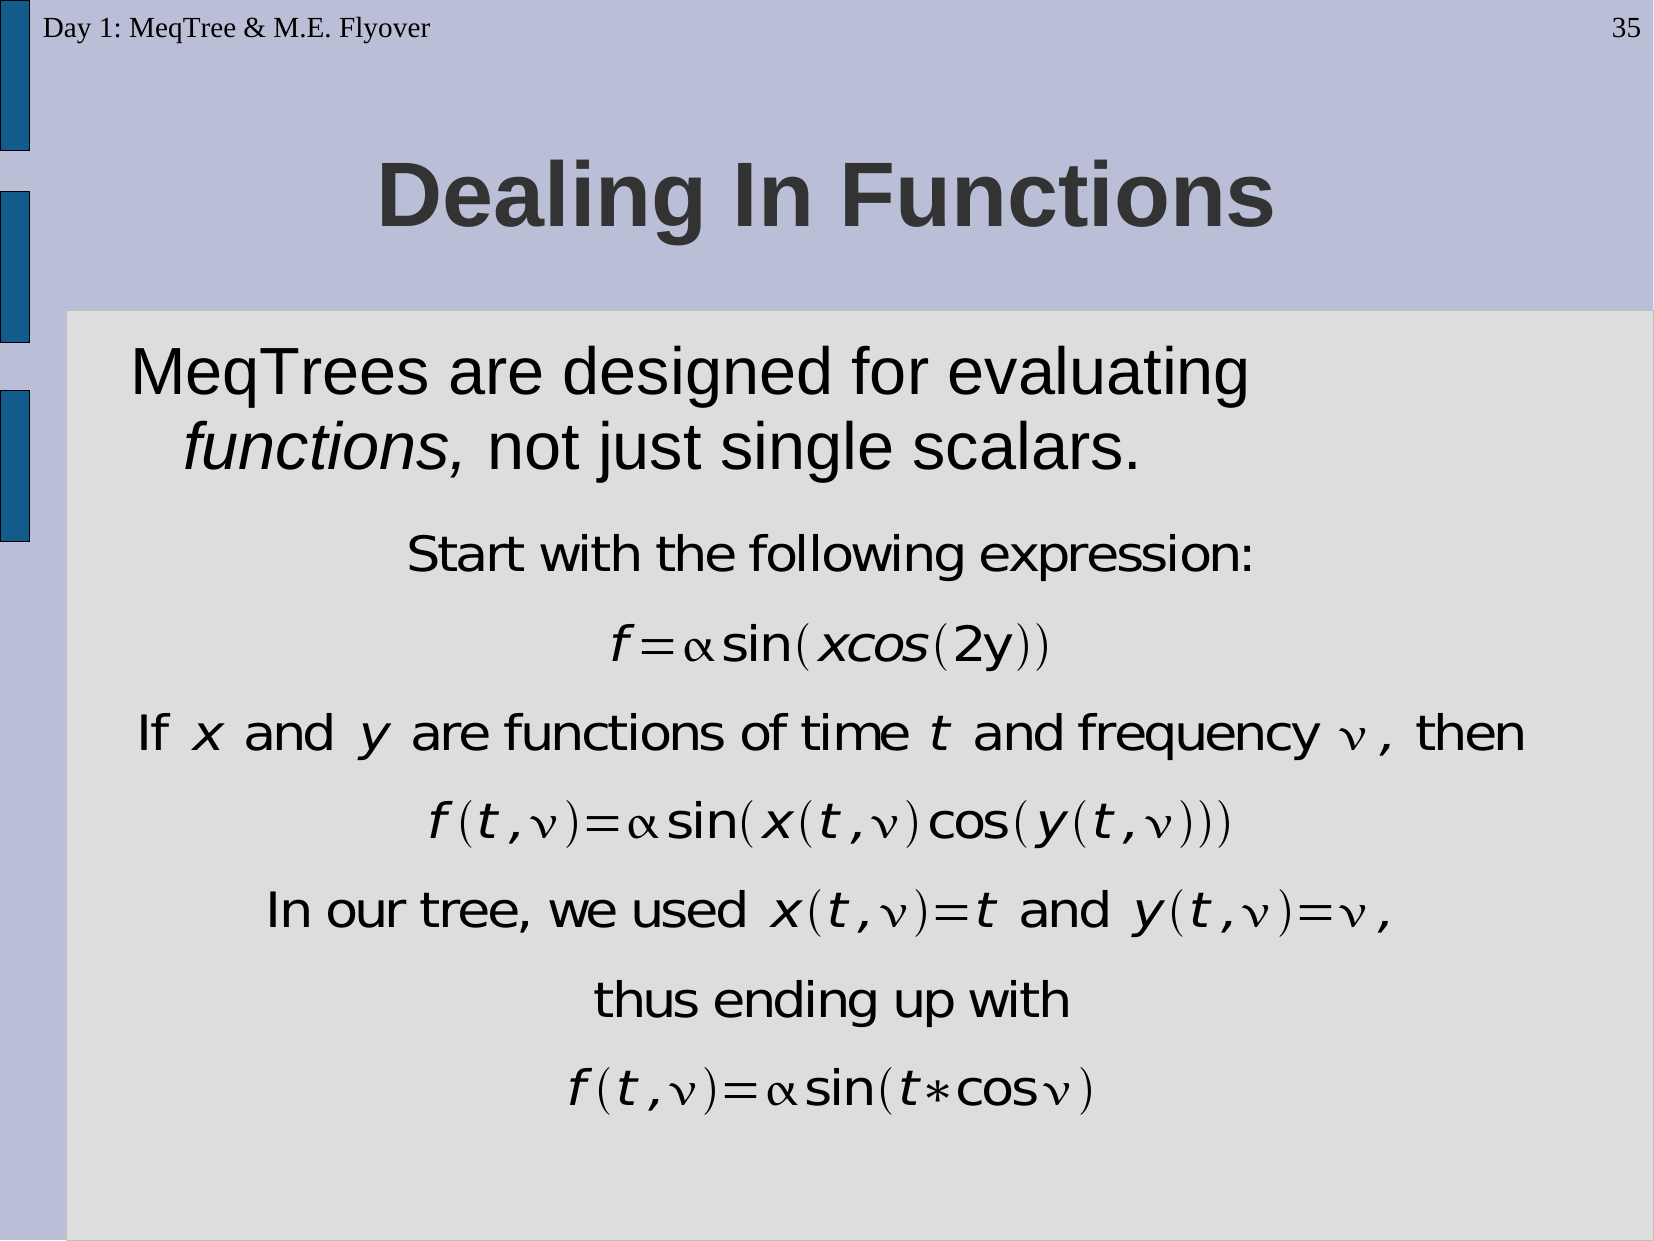

Day 1: MeqTree & M.E. Flyover
35
# Dealing In Functions
MeqTrees are designed for evaluating functions, not just single scalars.